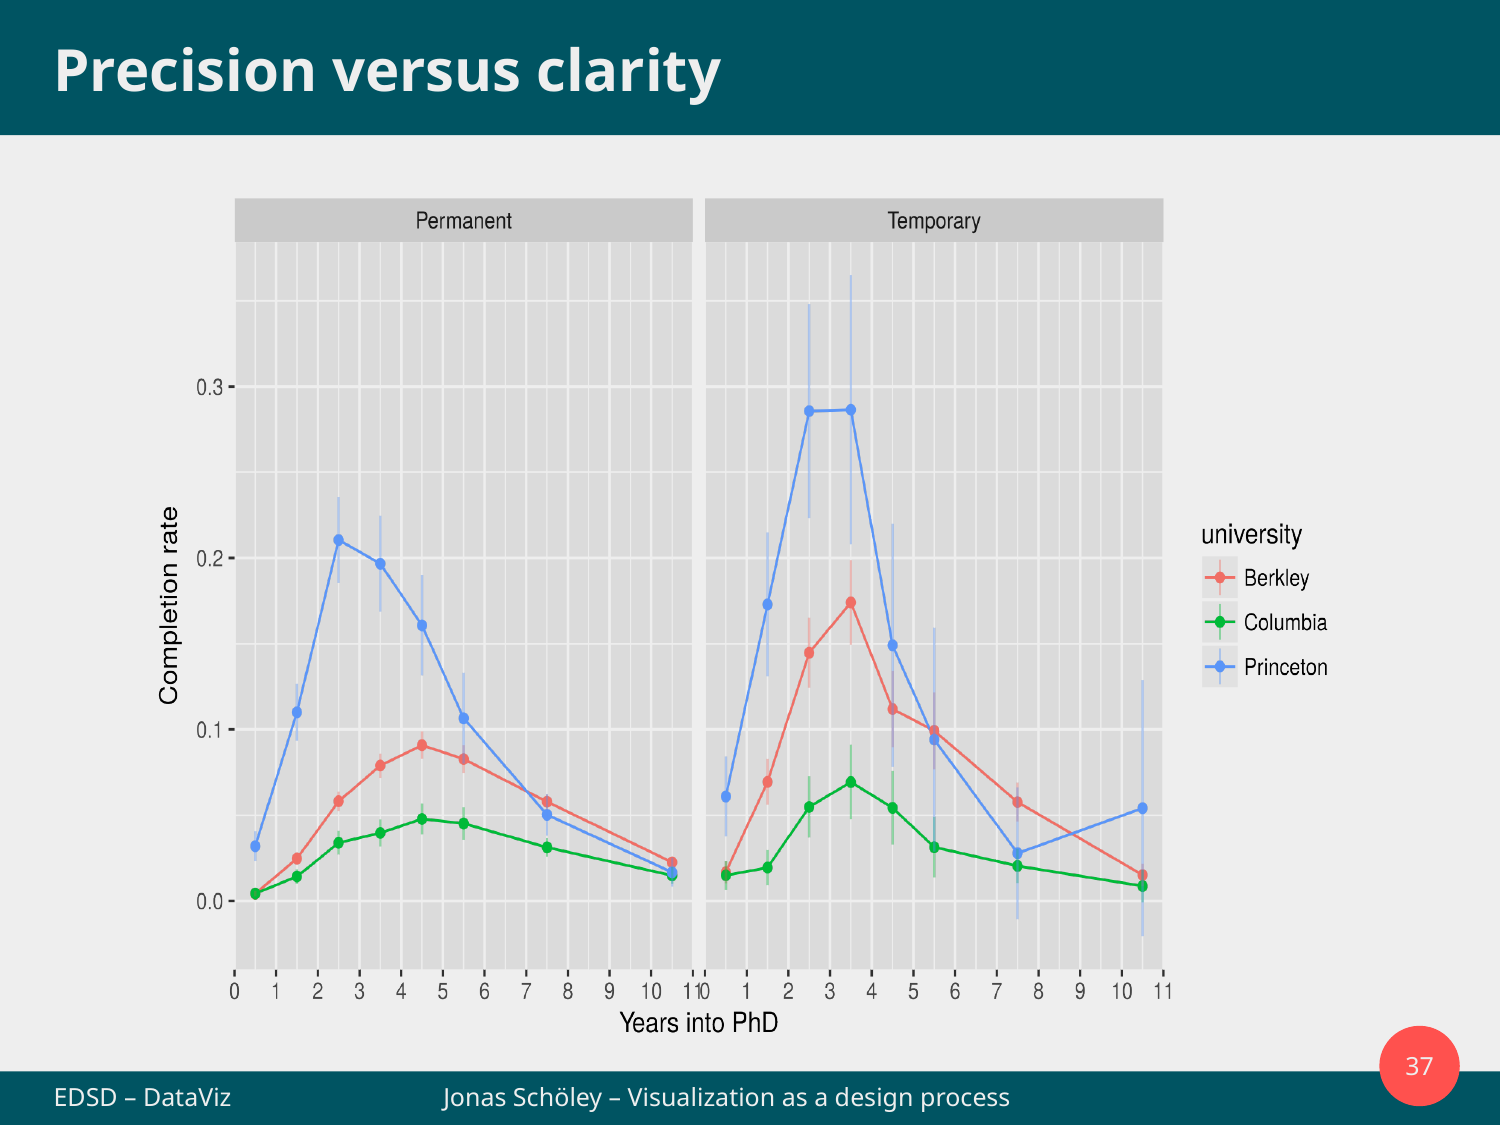

# Precision versus clarity
37
EDSD – DataViz
Jonas Schöley – Visualization as a design process